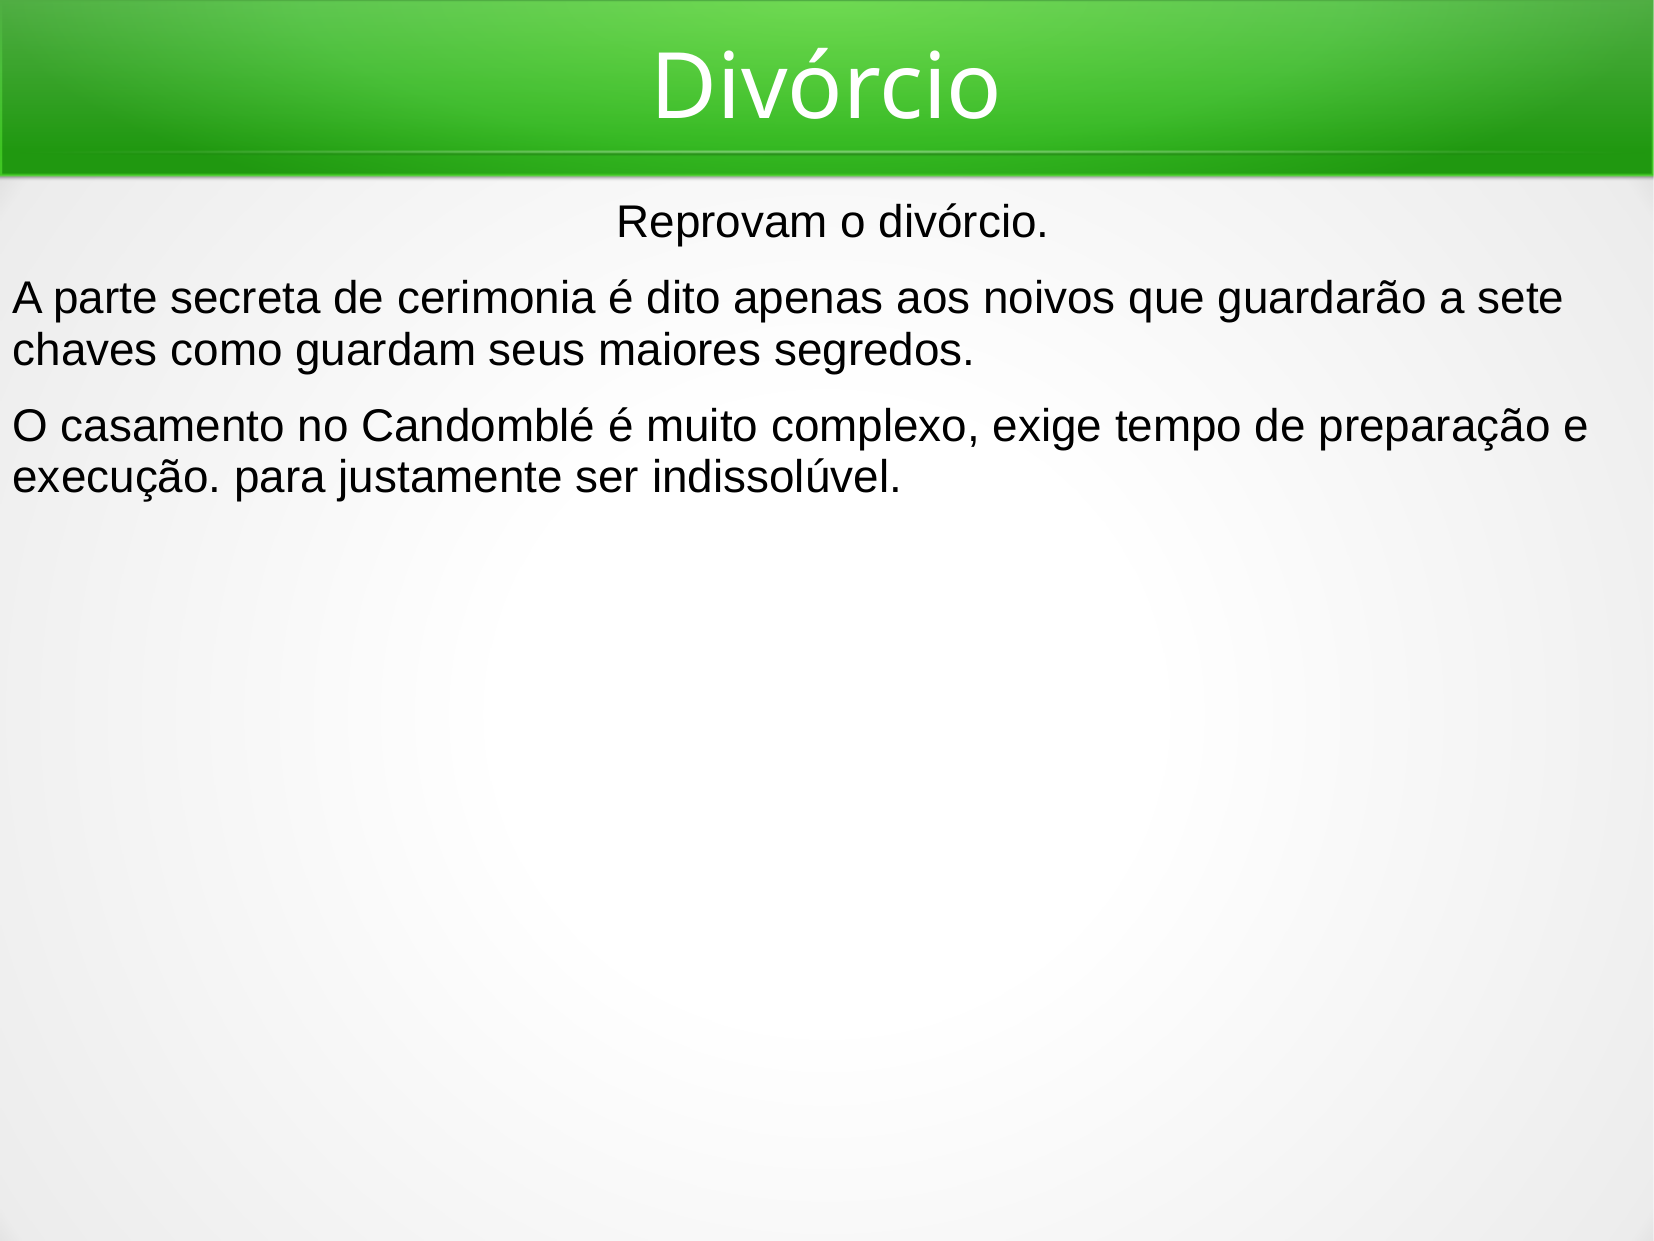

# Divórcio
Reprovam o divórcio.
A parte secreta de cerimonia é dito apenas aos noivos que guardarão a sete chaves como guardam seus maiores segredos.
O casamento no Candomblé é muito complexo, exige tempo de preparação e execução. para justamente ser indissolúvel.